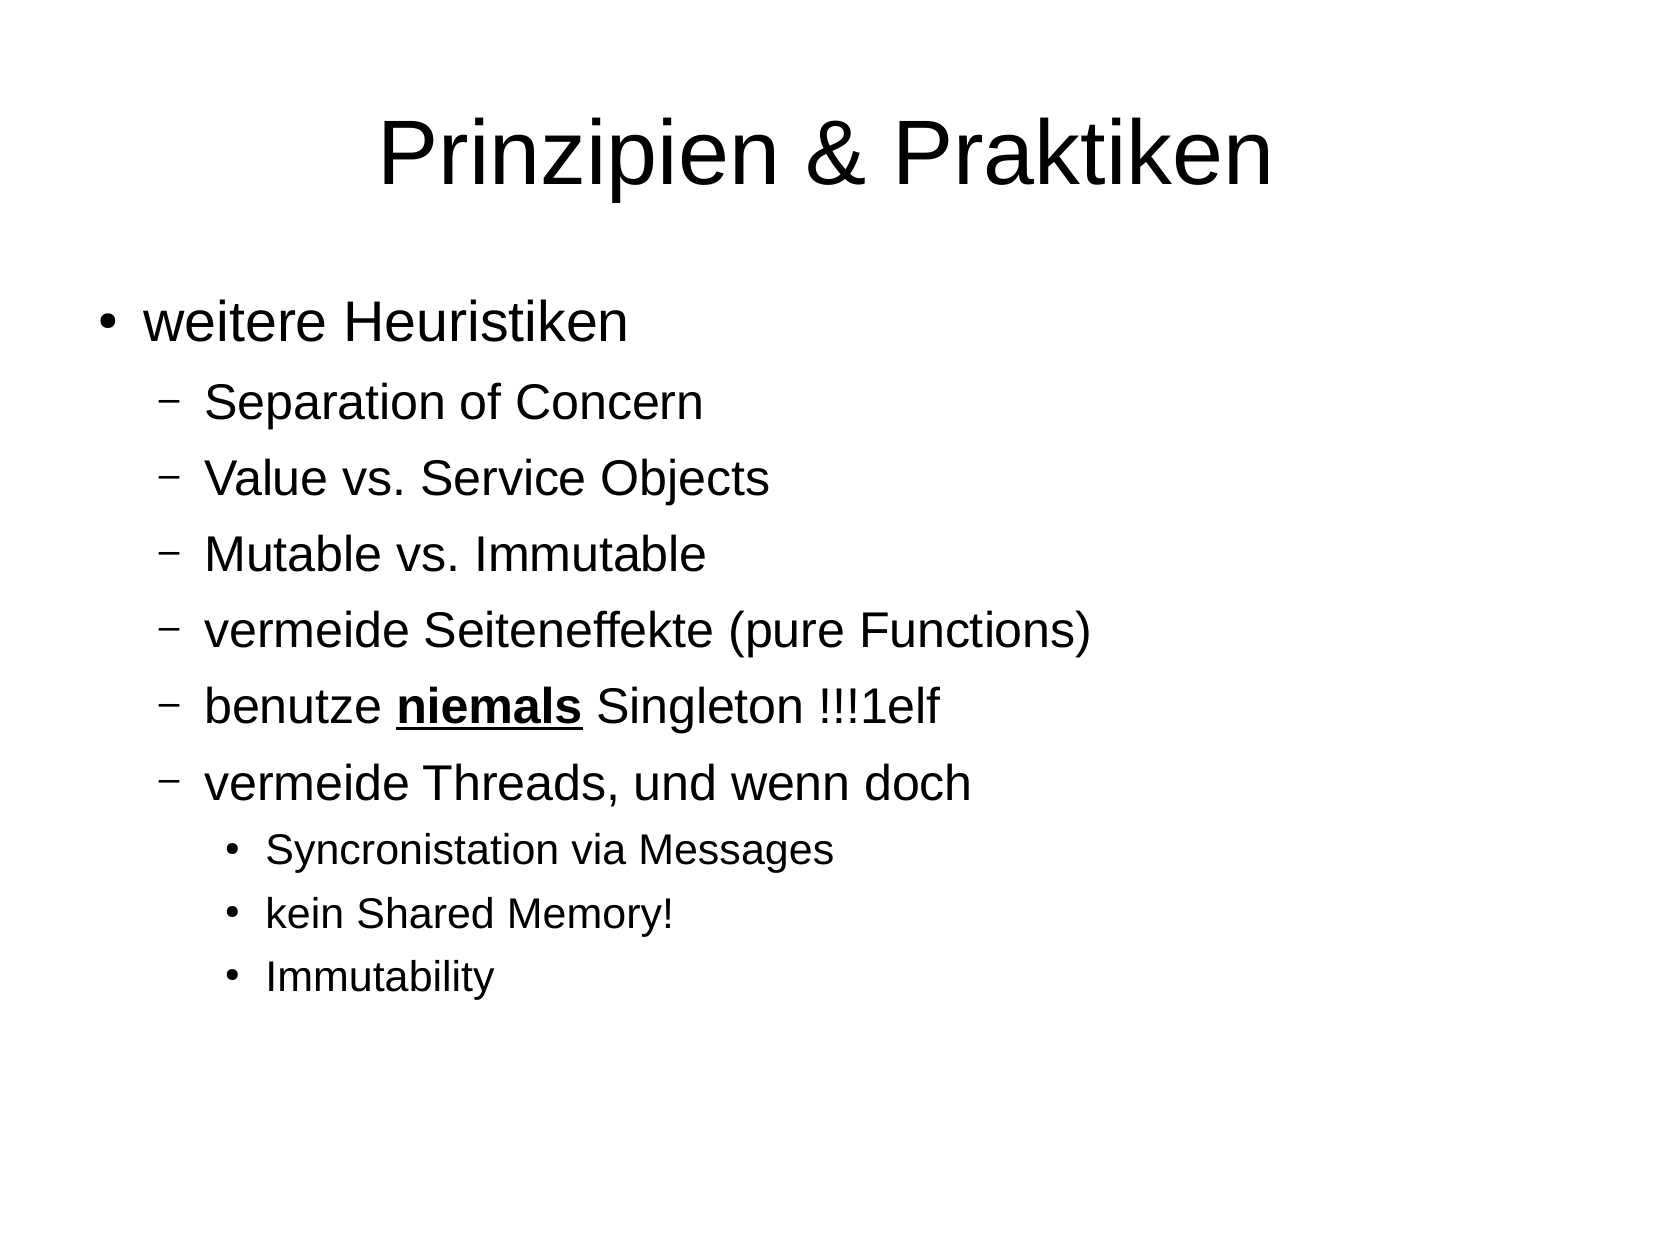

# Prinzipien & Praktiken
weitere Heuristiken
Separation of Concern
Value vs. Service Objects
Mutable vs. Immutable
vermeide Seiteneffekte (pure Functions)
benutze niemals Singleton !!!1elf
vermeide Threads, und wenn doch
Syncronistation via Messages
kein Shared Memory!
Immutability